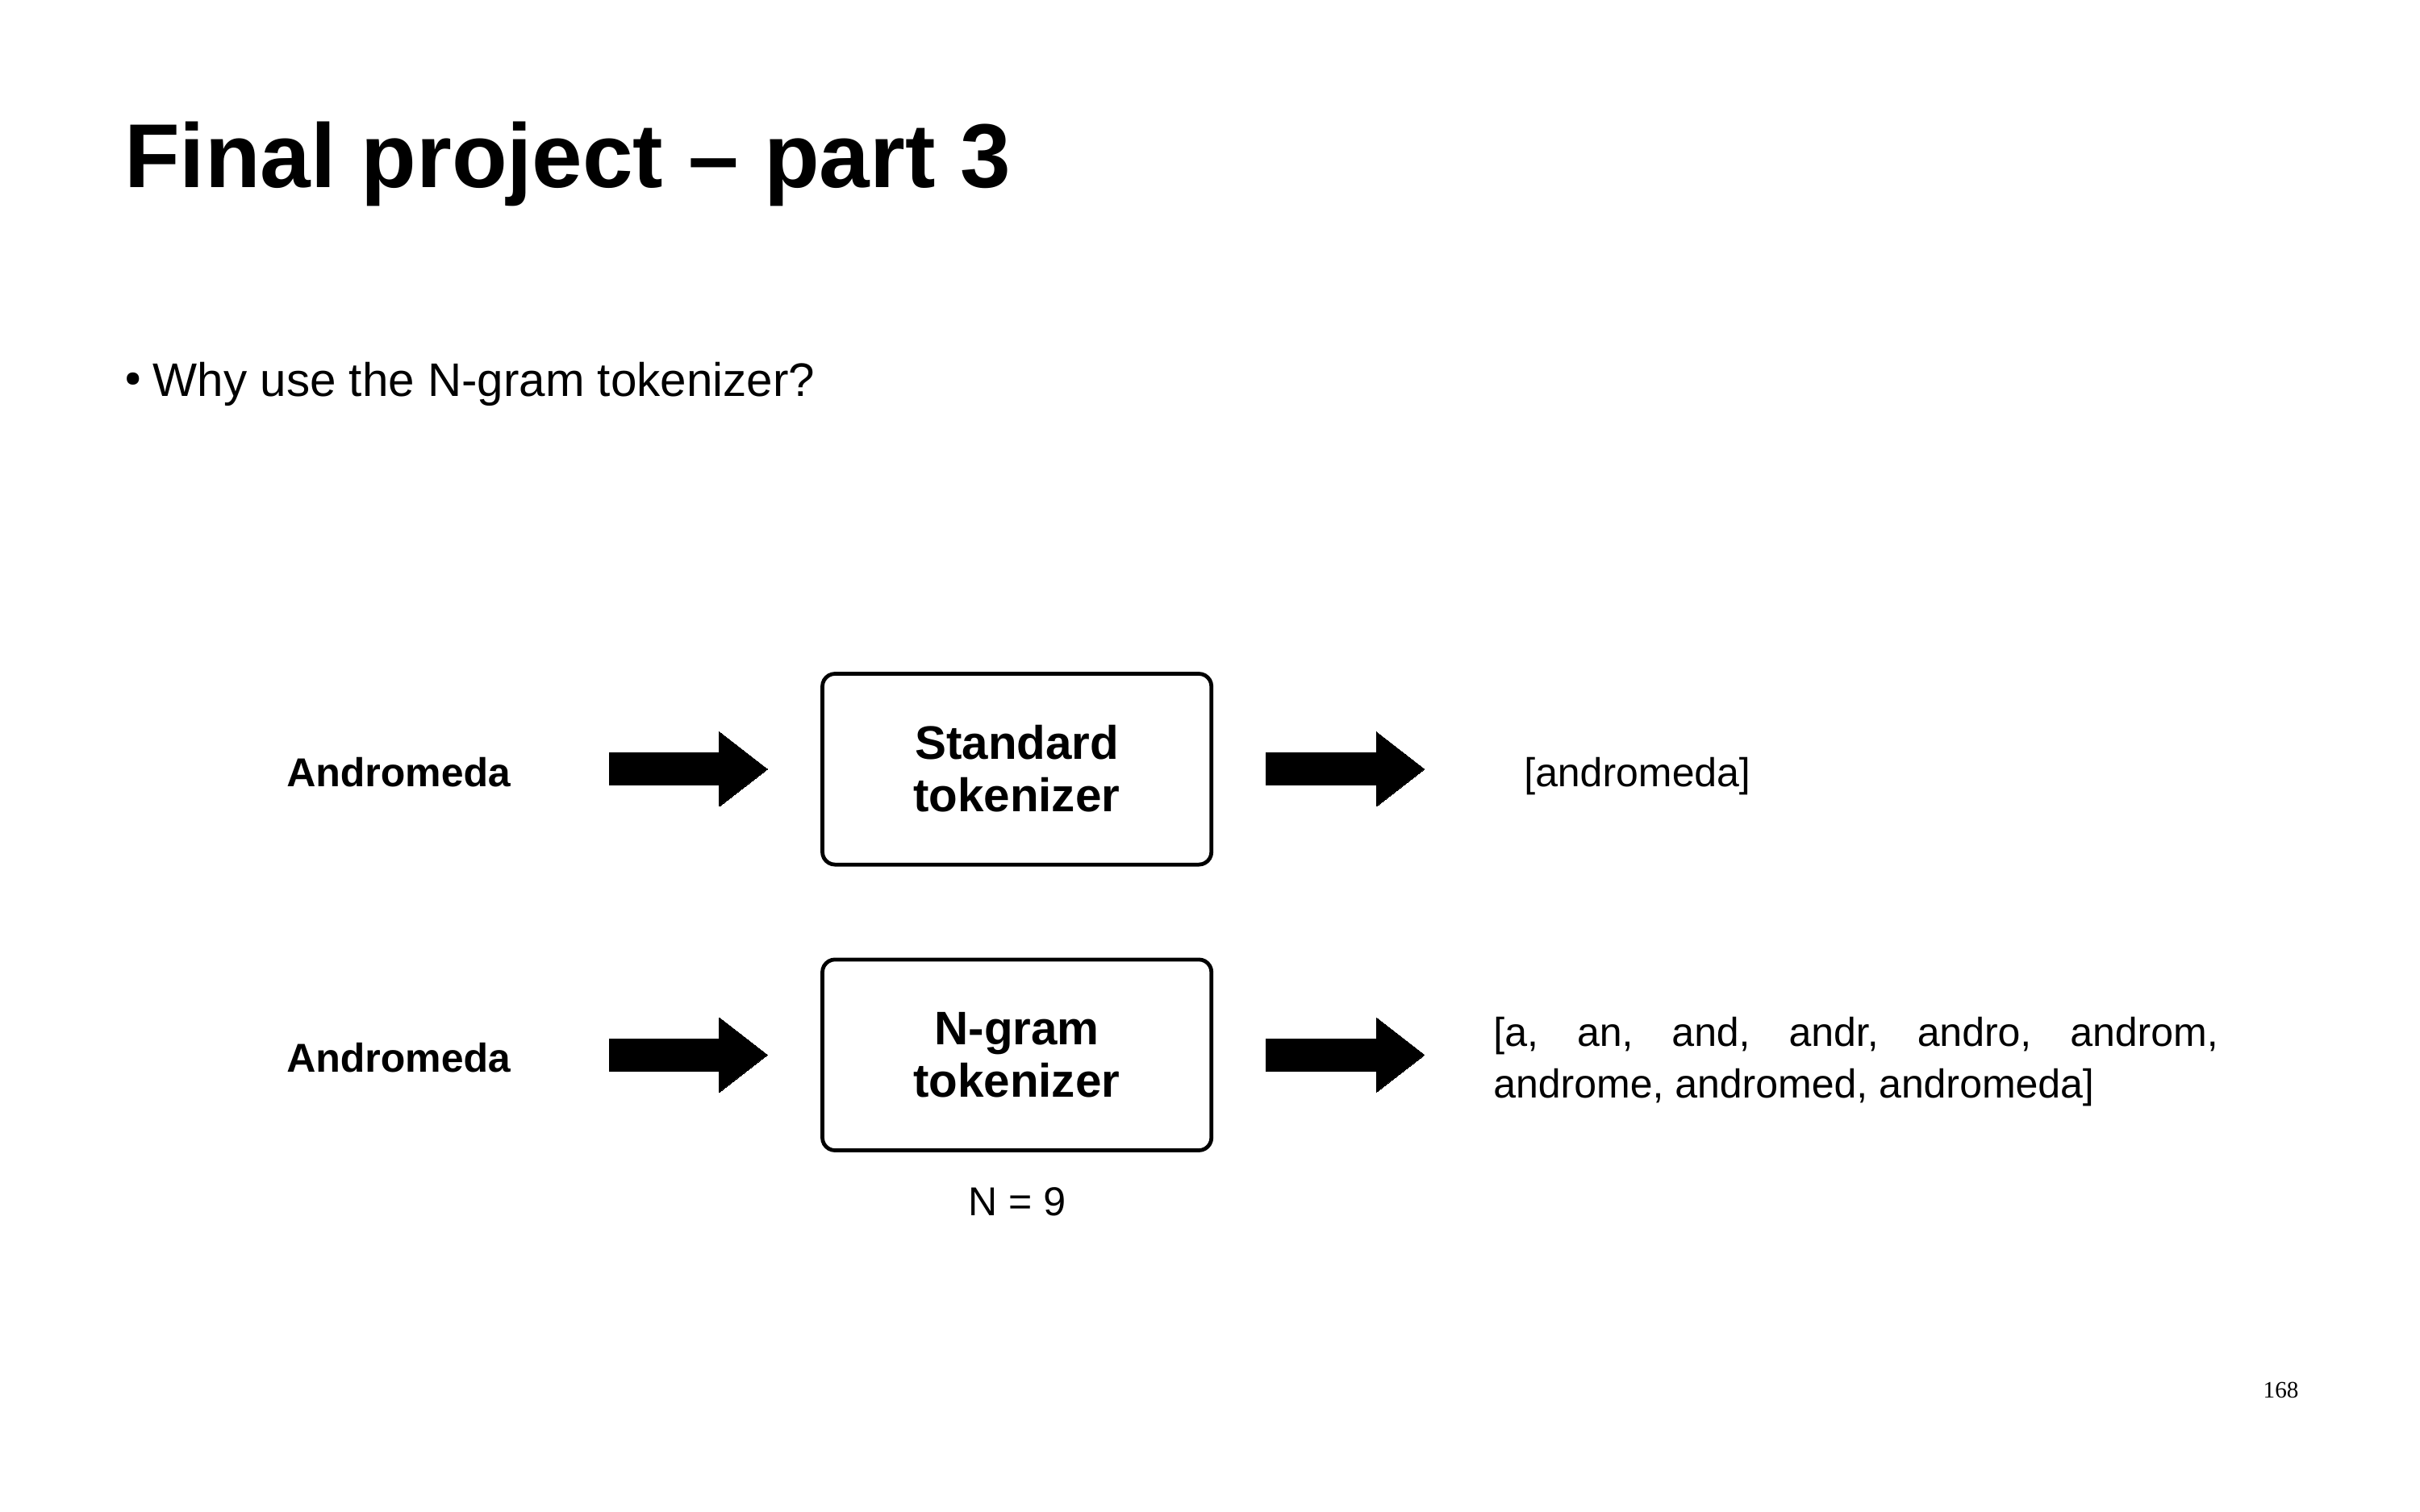

Final project – part 3
Why use the N-gram tokenizer?
Standard tokenizer
Andromeda
[andromeda]
N-gram tokenizer
[a, an, and, andr, andro, androm, androme, andromed, andromeda]
Andromeda
N = 9
168